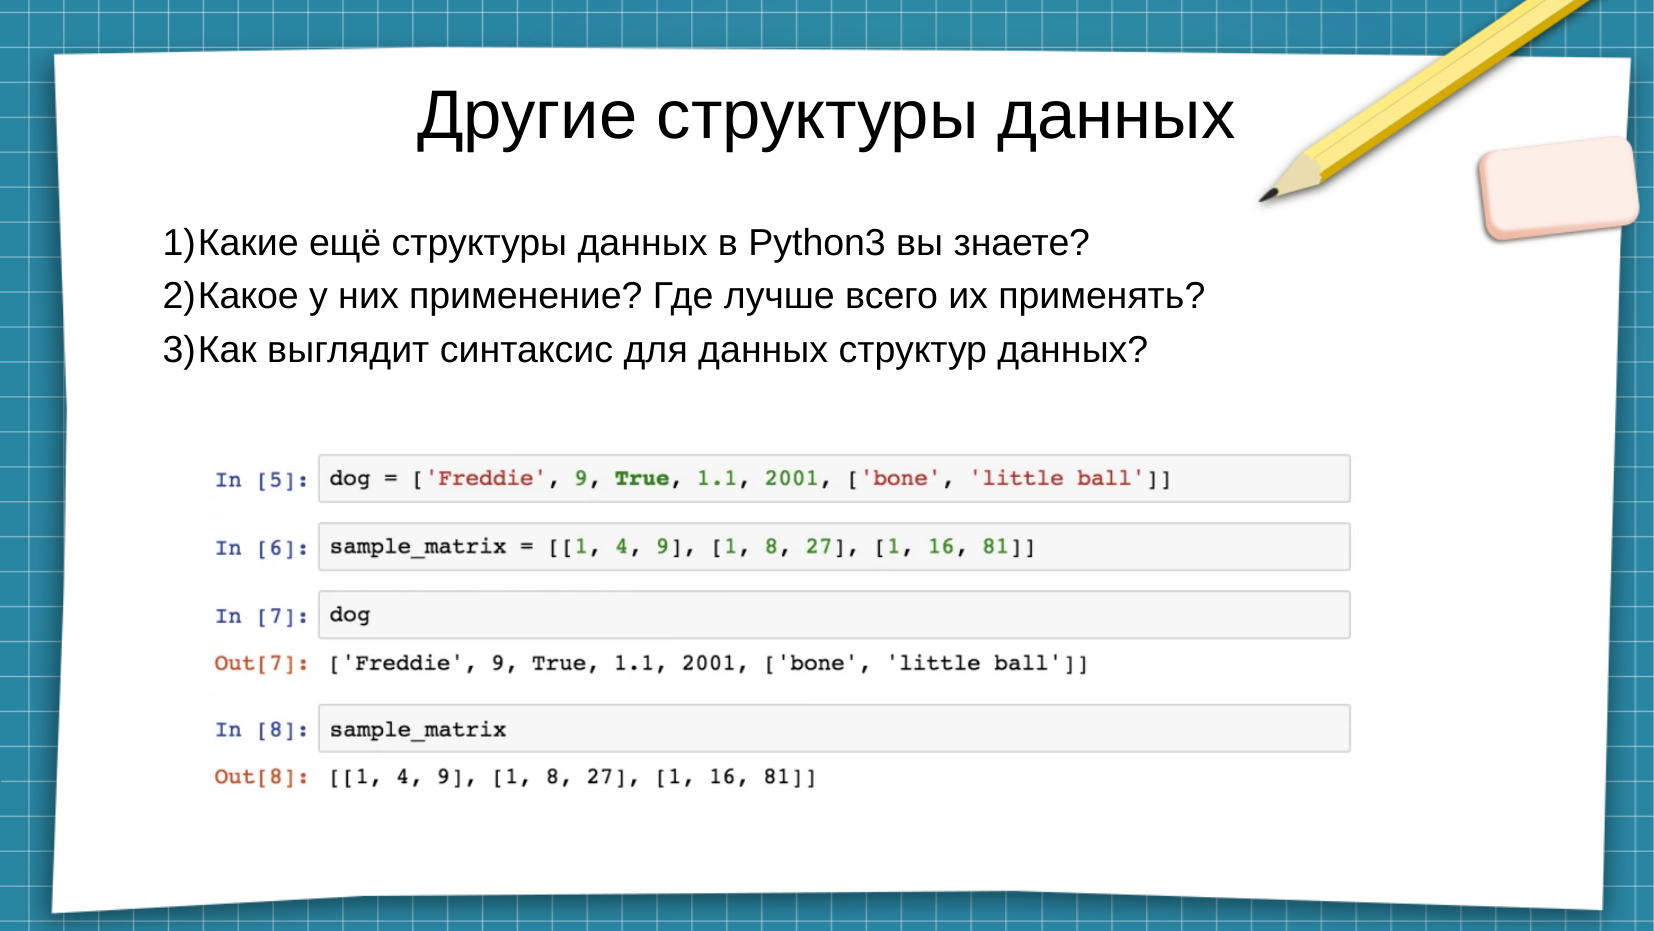

# Другие структуры данных
Какие ещё структуры данных в Python3 вы знаете?
Какое у них применение? Где лучше всего их применять?
Как выглядит синтаксис для данных структур данных?